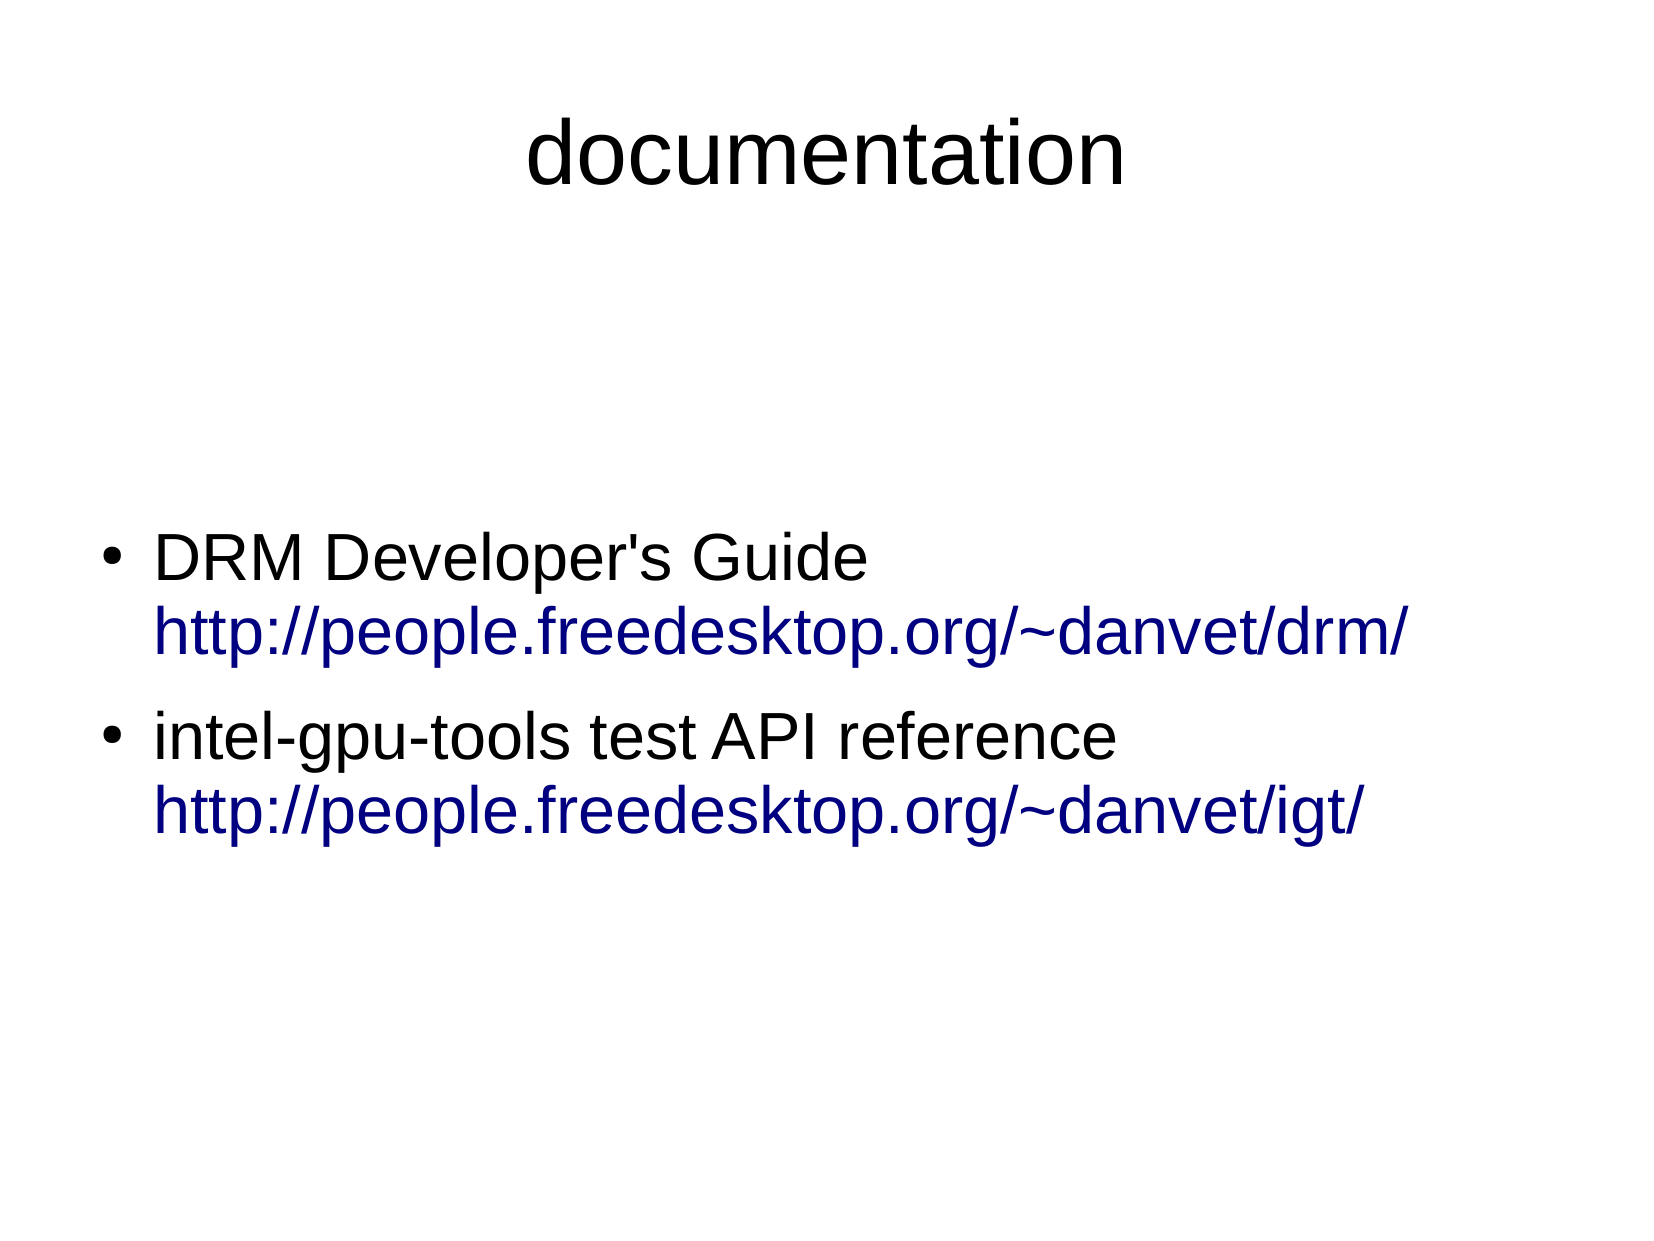

# documentation
DRM Developer's Guide http://people.freedesktop.org/~danvet/drm/
intel-gpu-tools test API reference http://people.freedesktop.org/~danvet/igt/